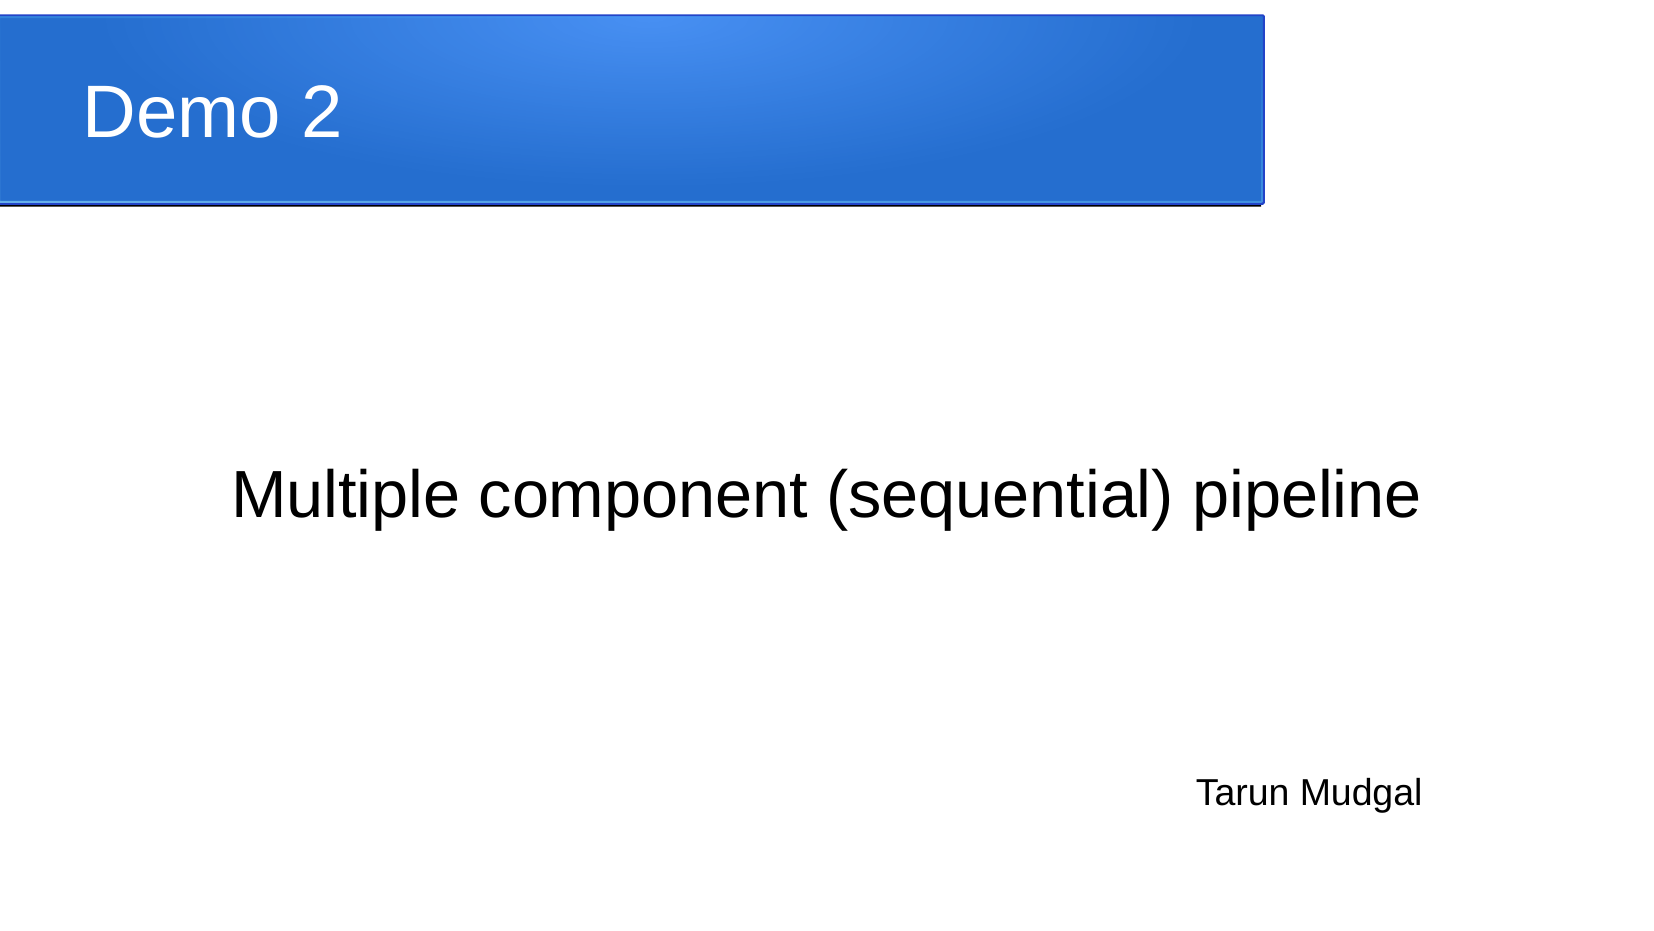

# Demo 2
Multiple component (sequential) pipeline
Tarun Mudgal